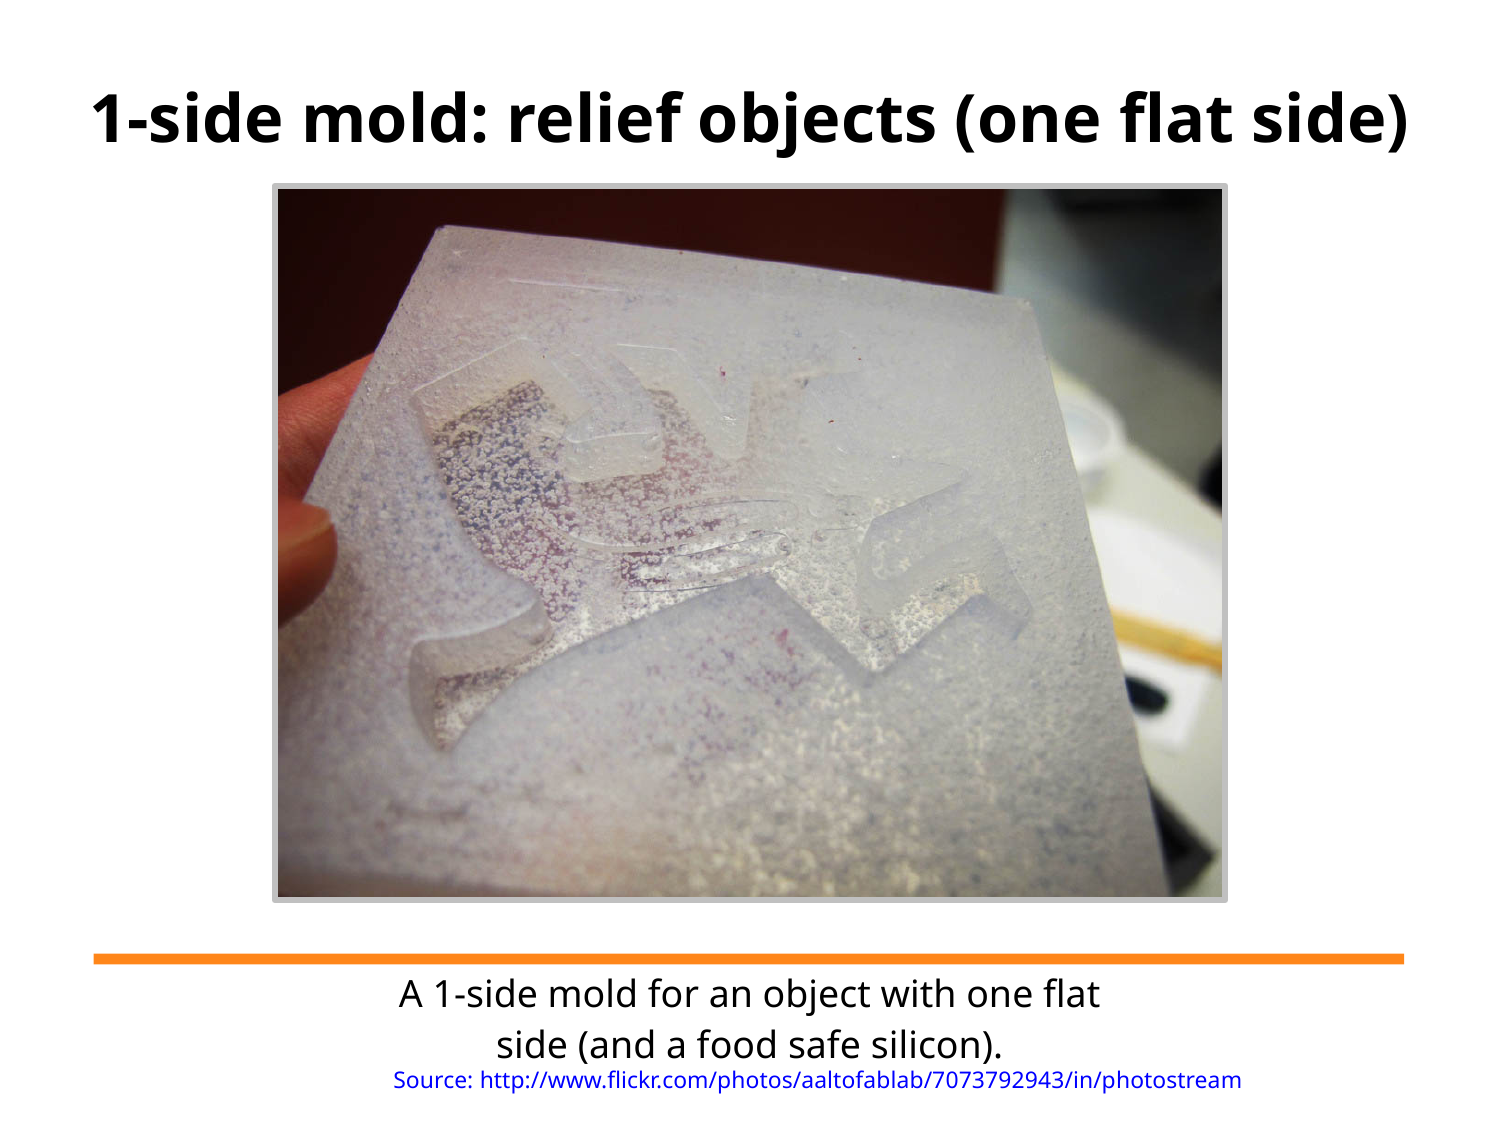

# 1-side mold: relief objects (one flat side)
A 1-side mold for an object with one flat side (and a food safe silicon).
Source: http://www.flickr.com/photos/aaltofablab/7073792943/in/photostream